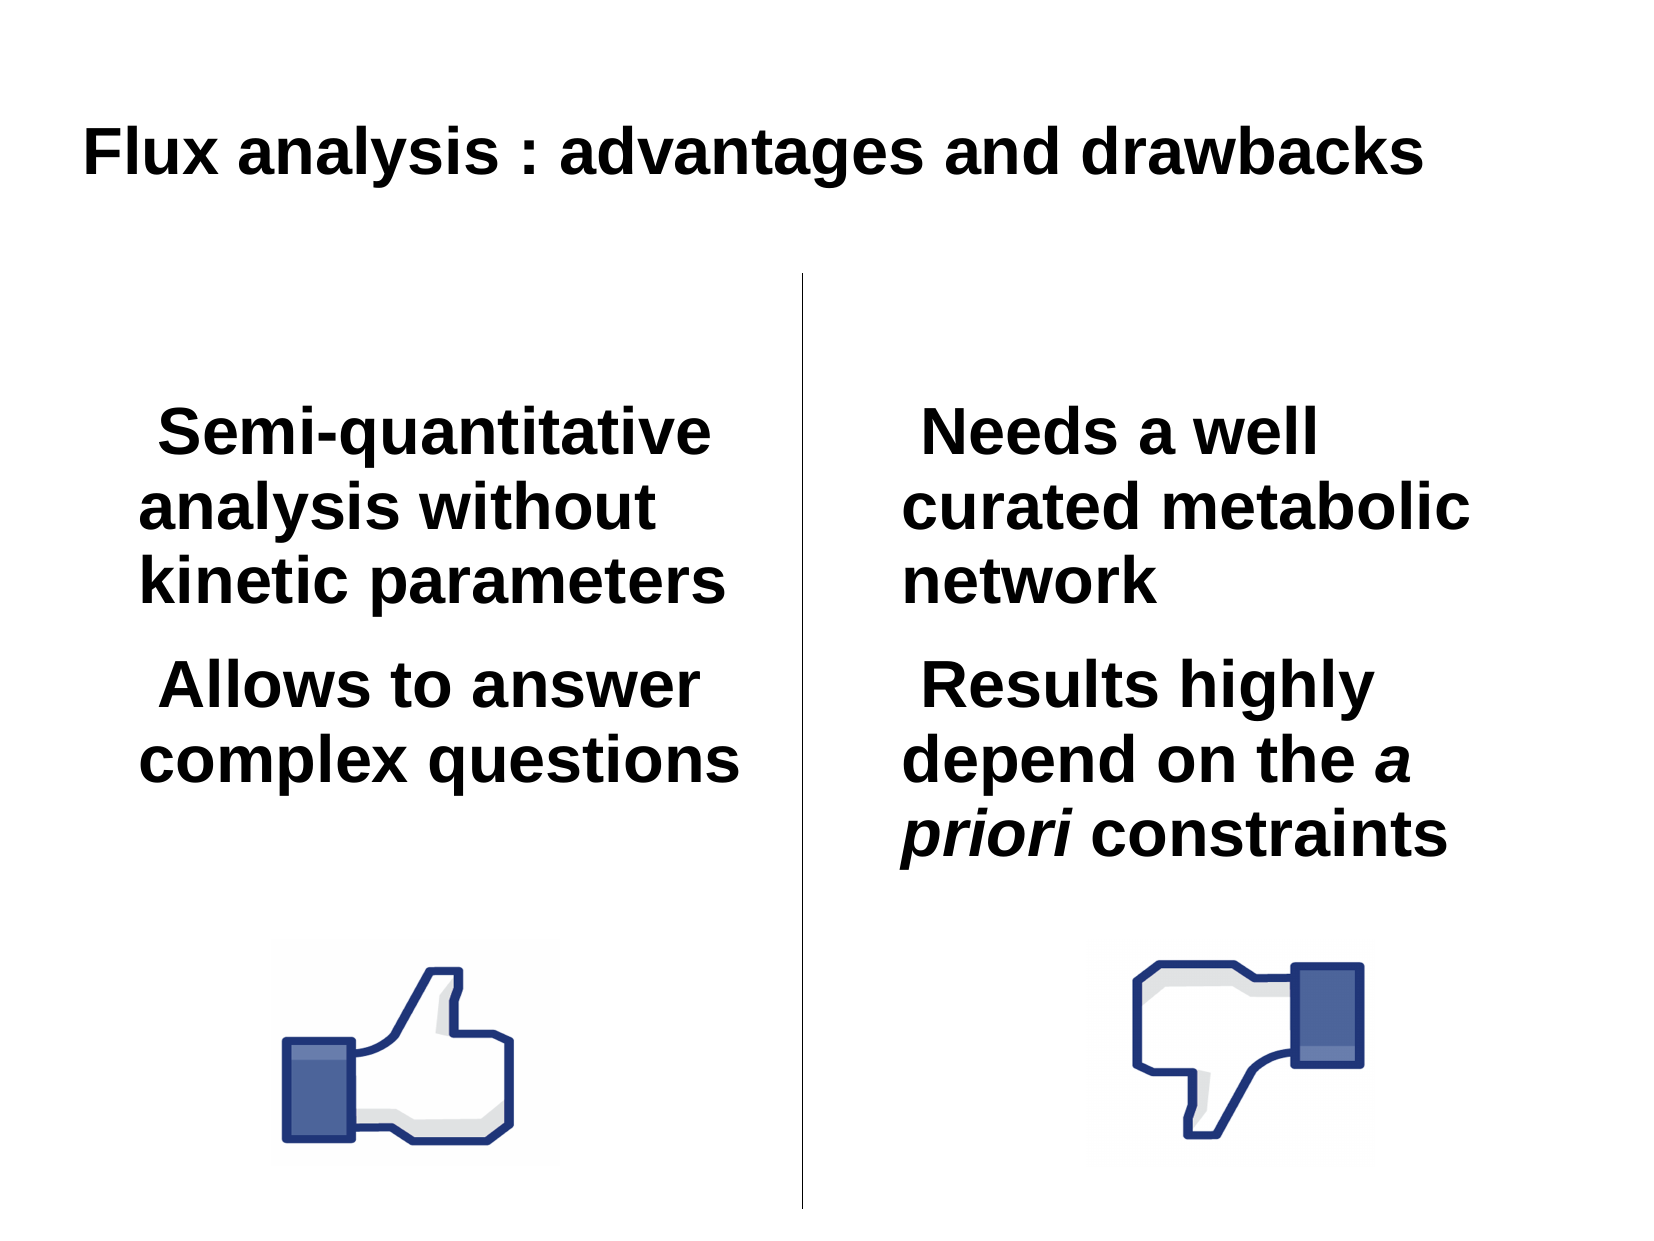

# Flux analysis : advantages and drawbacks
 Semi-quantitative analysis without kinetic parameters
 Allows to answer complex questions
 Needs a well curated metabolic network
 Results highly depend on the a priori constraints